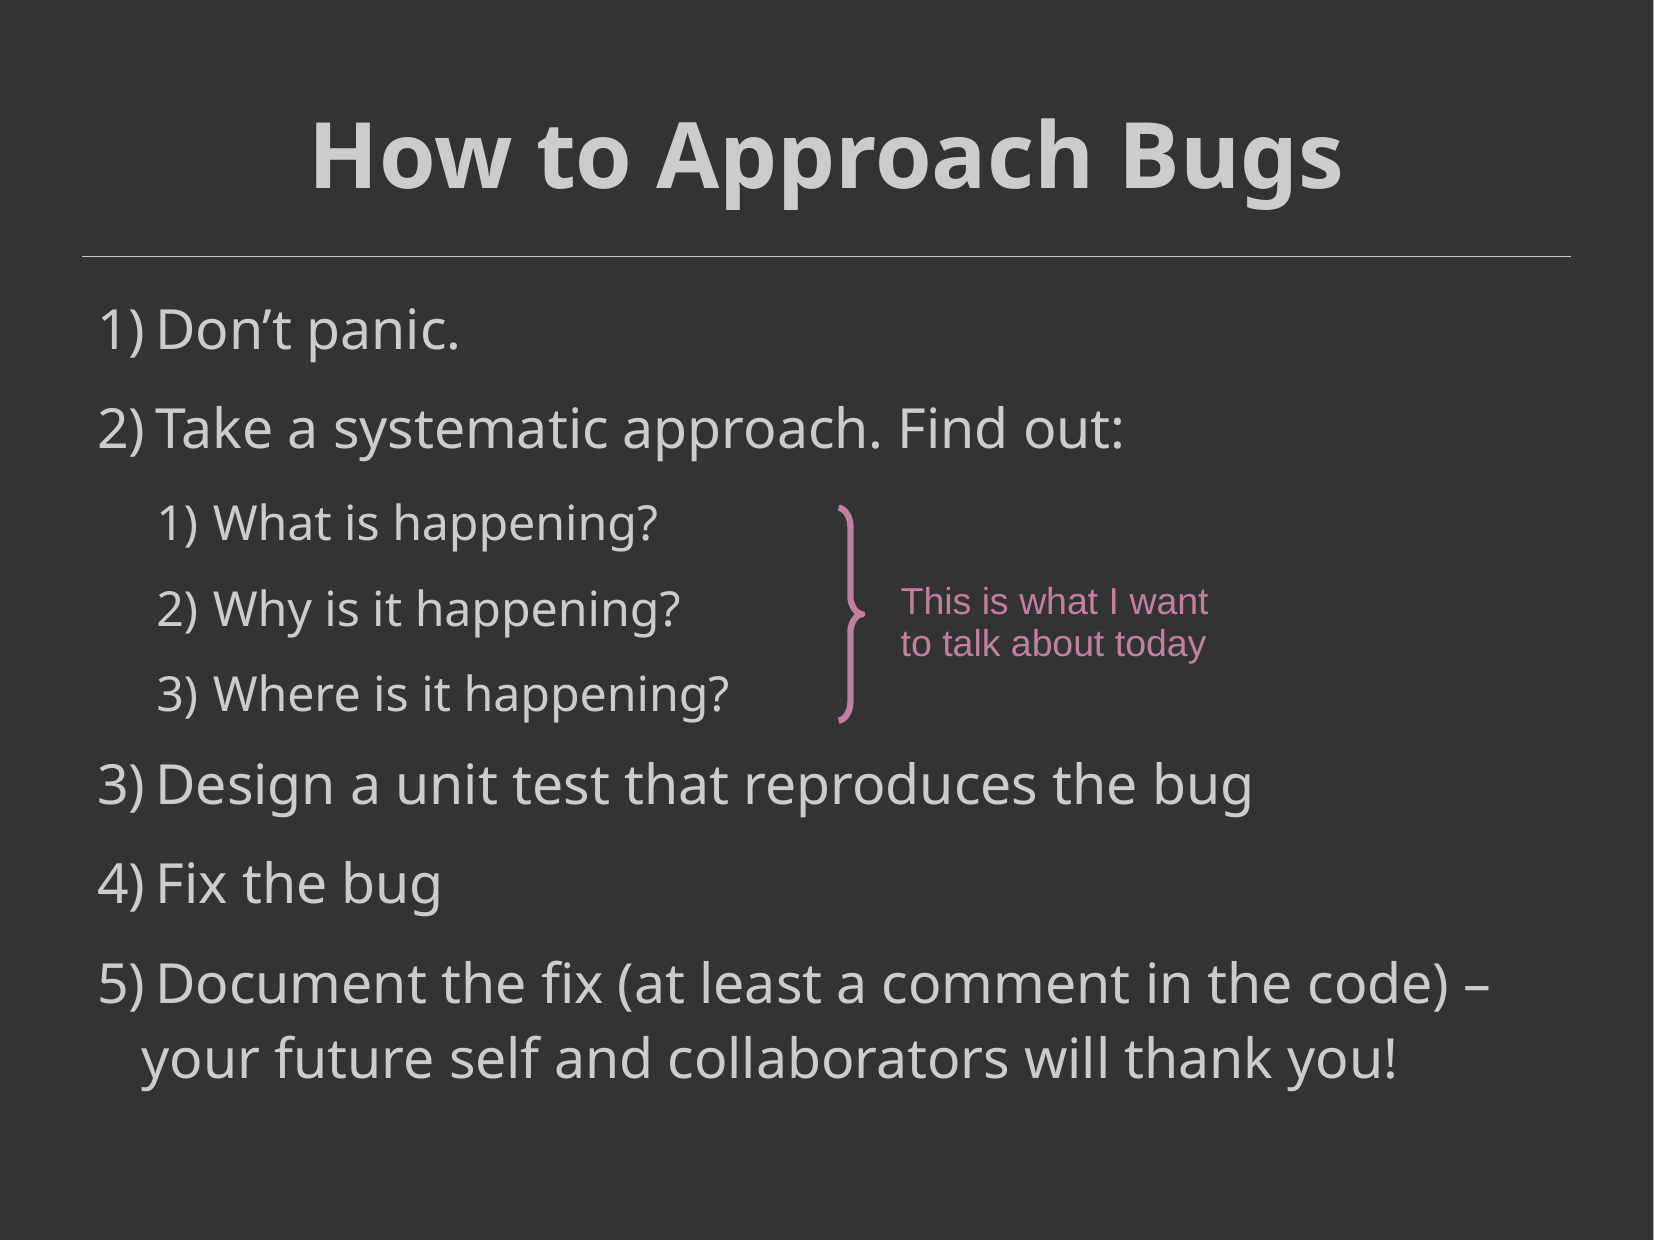

# How to Approach Bugs
 Don’t panic.
 Take a systematic approach. Find out:
 What is happening?
 Why is it happening?
 Where is it happening?
 Design a unit test that reproduces the bug
 Fix the bug
 Document the fix (at least a comment in the code) – your future self and collaborators will thank you!
This is what I want
to talk about today